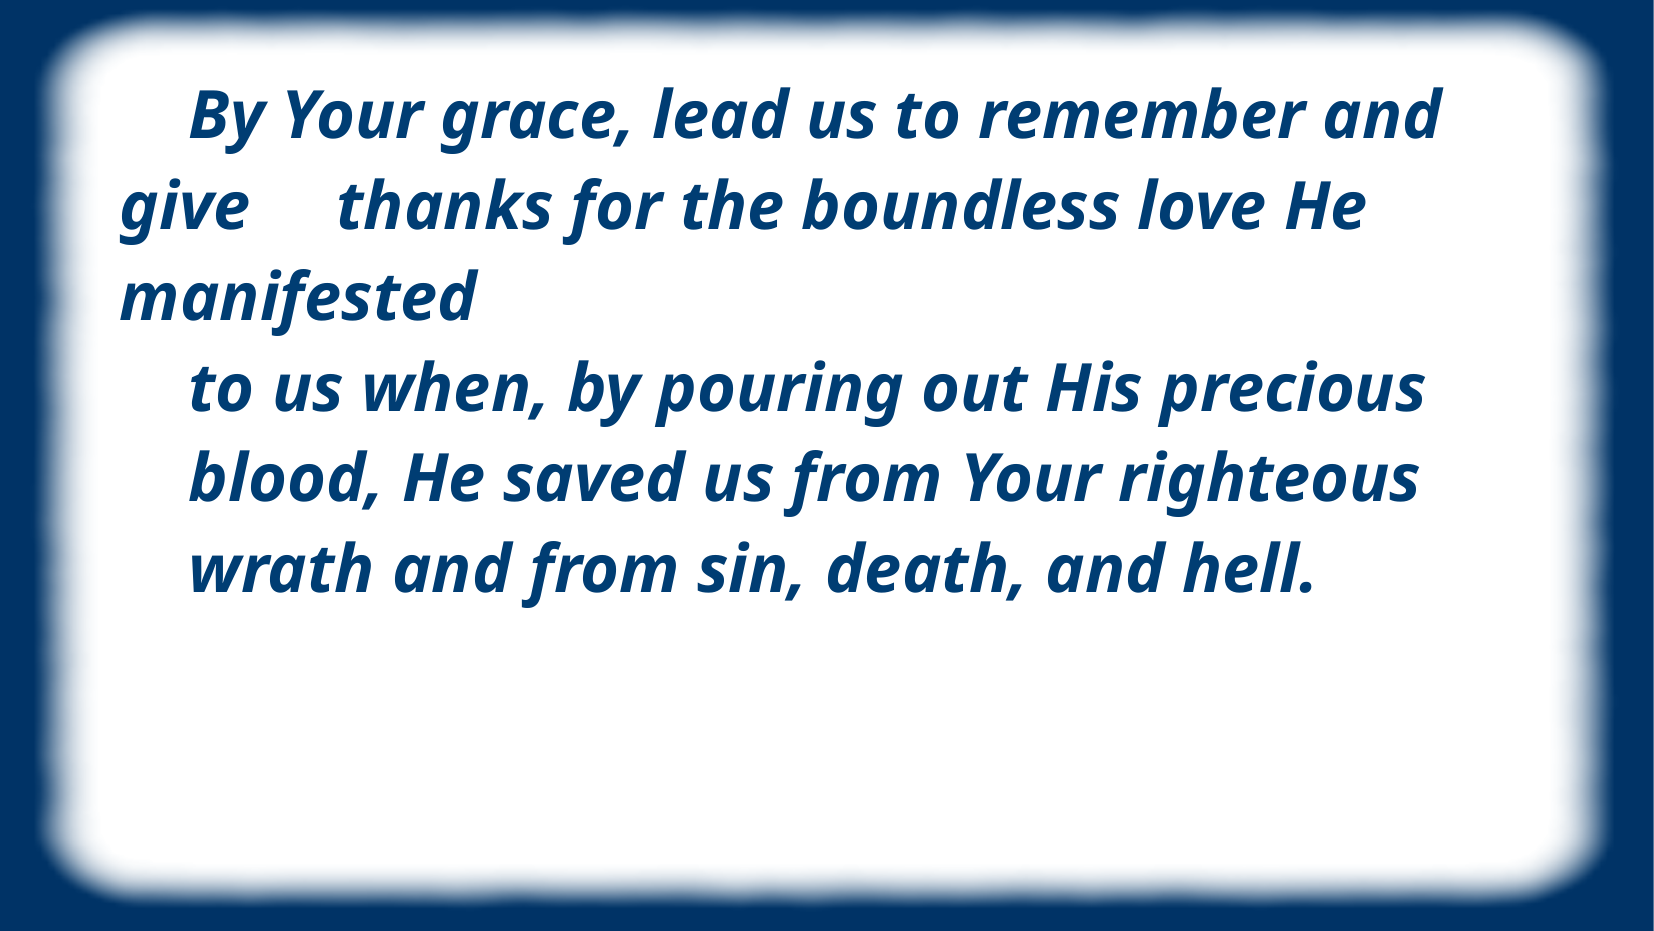

By Your grace, lead us to remember and give thanks for the boundless love He manifested
 to us when, by pouring out His precious
 blood, He saved us from Your righteous
 wrath and from sin, death, and hell.